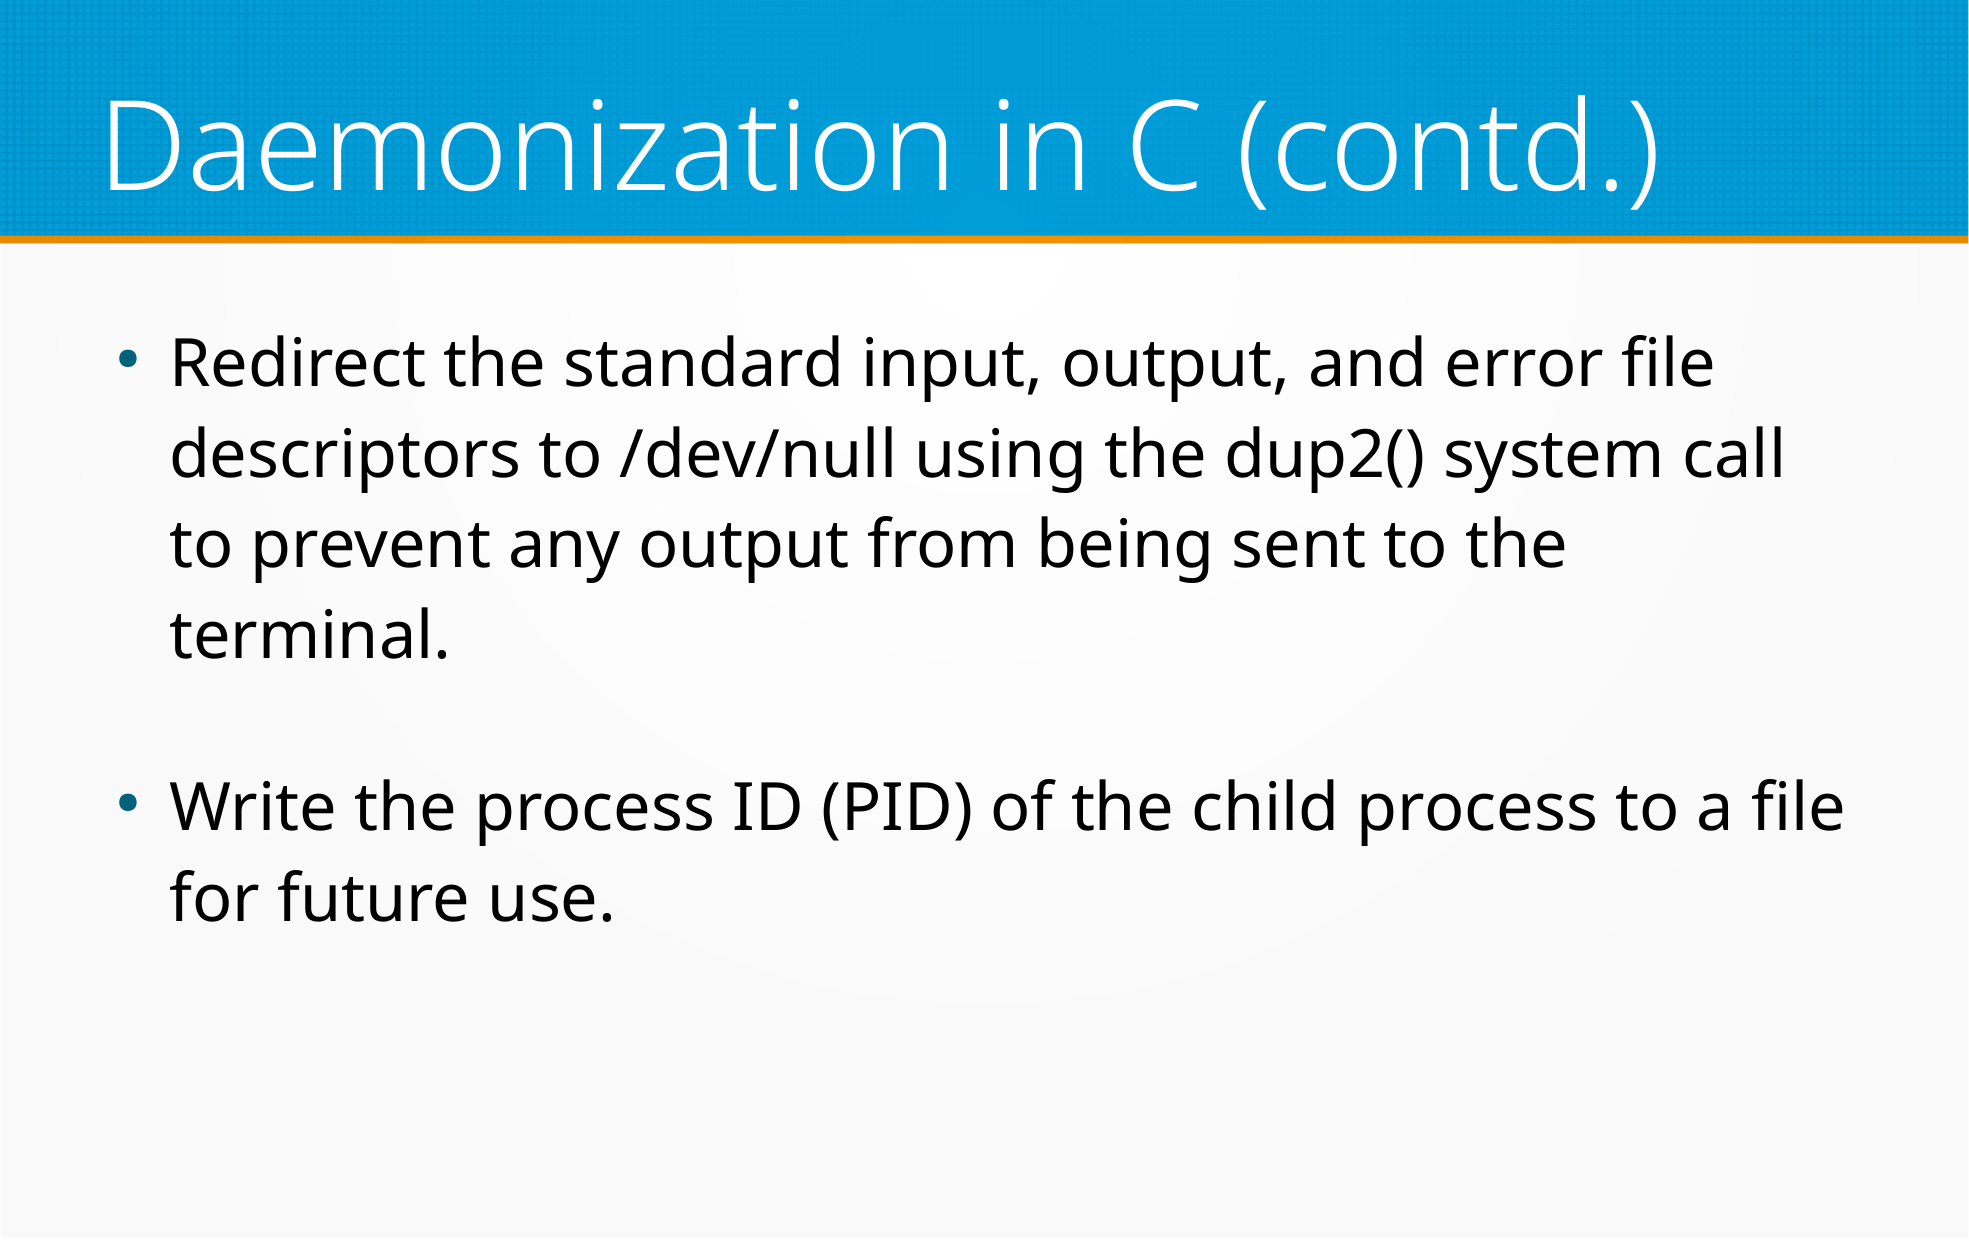

# Daemonization in C (contd.)
Redirect the standard input, output, and error file descriptors to /dev/null using the dup2() system call to prevent any output from being sent to the terminal.
Write the process ID (PID) of the child process to a file for future use.